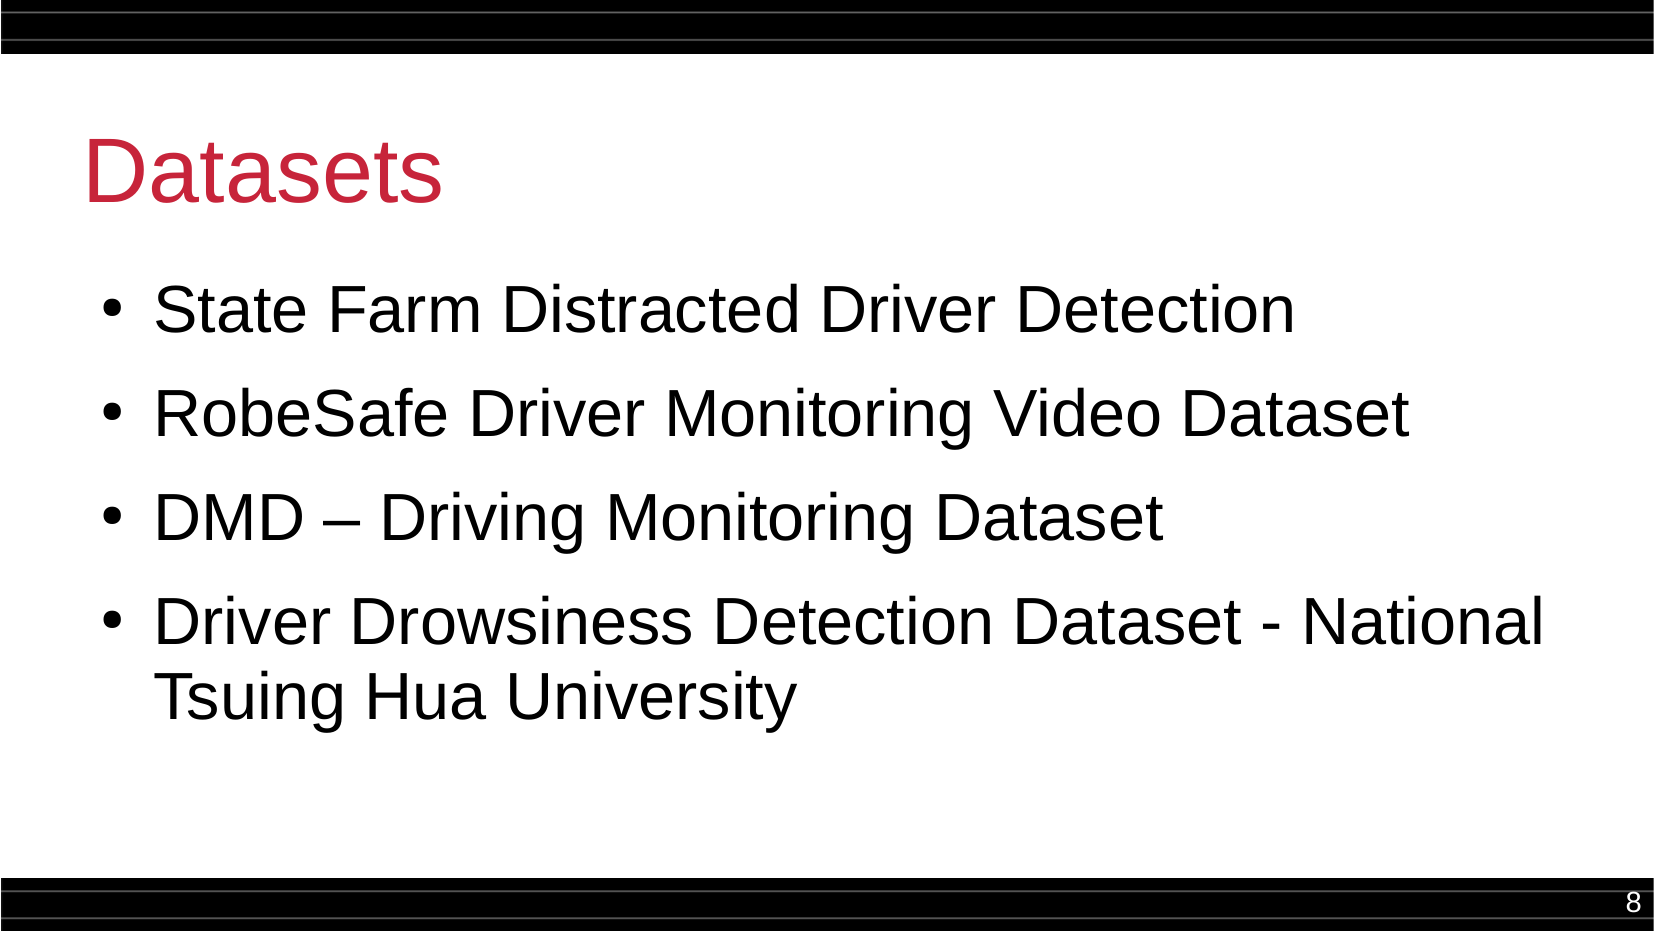

# Datasets
State Farm Distracted Driver Detection
RobeSafe Driver Monitoring Video Dataset
DMD – Driving Monitoring Dataset
Driver Drowsiness Detection Dataset - National Tsuing Hua University